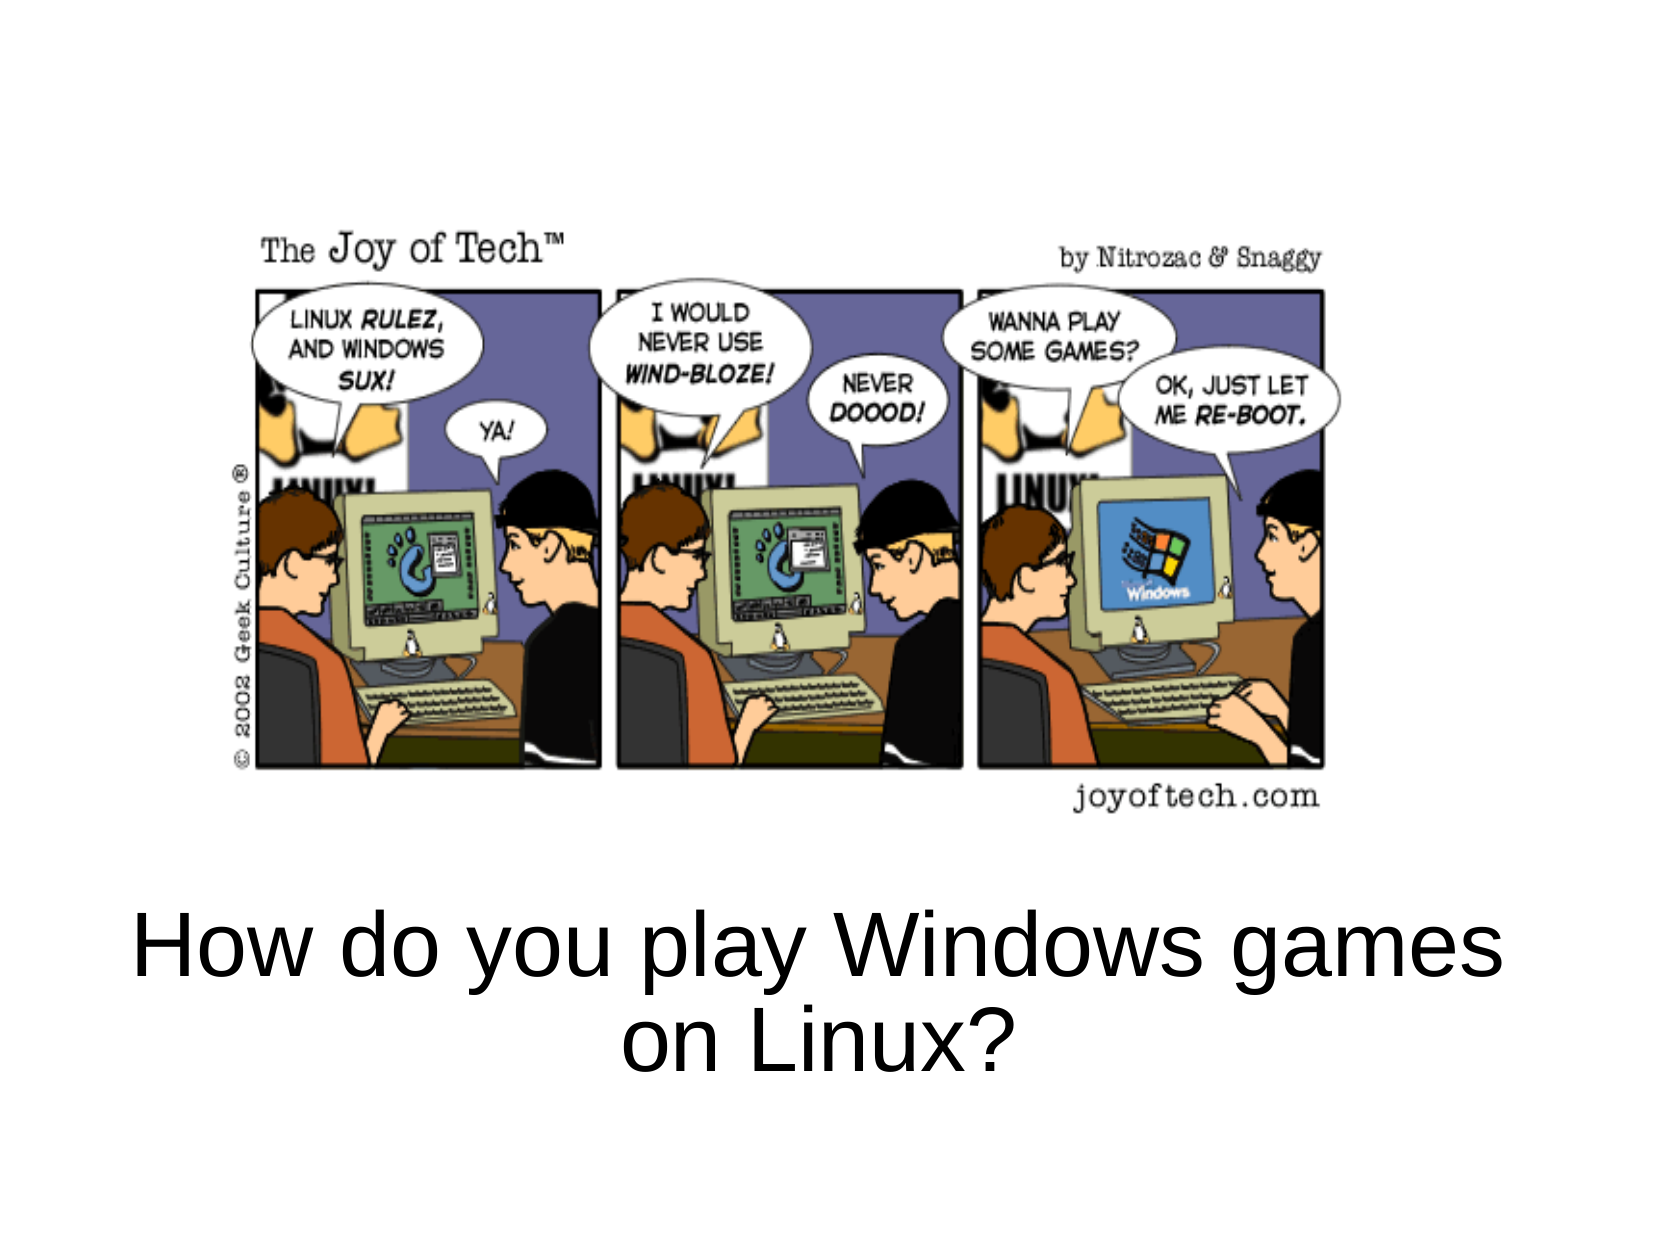

# How do you play Windows games on Linux?